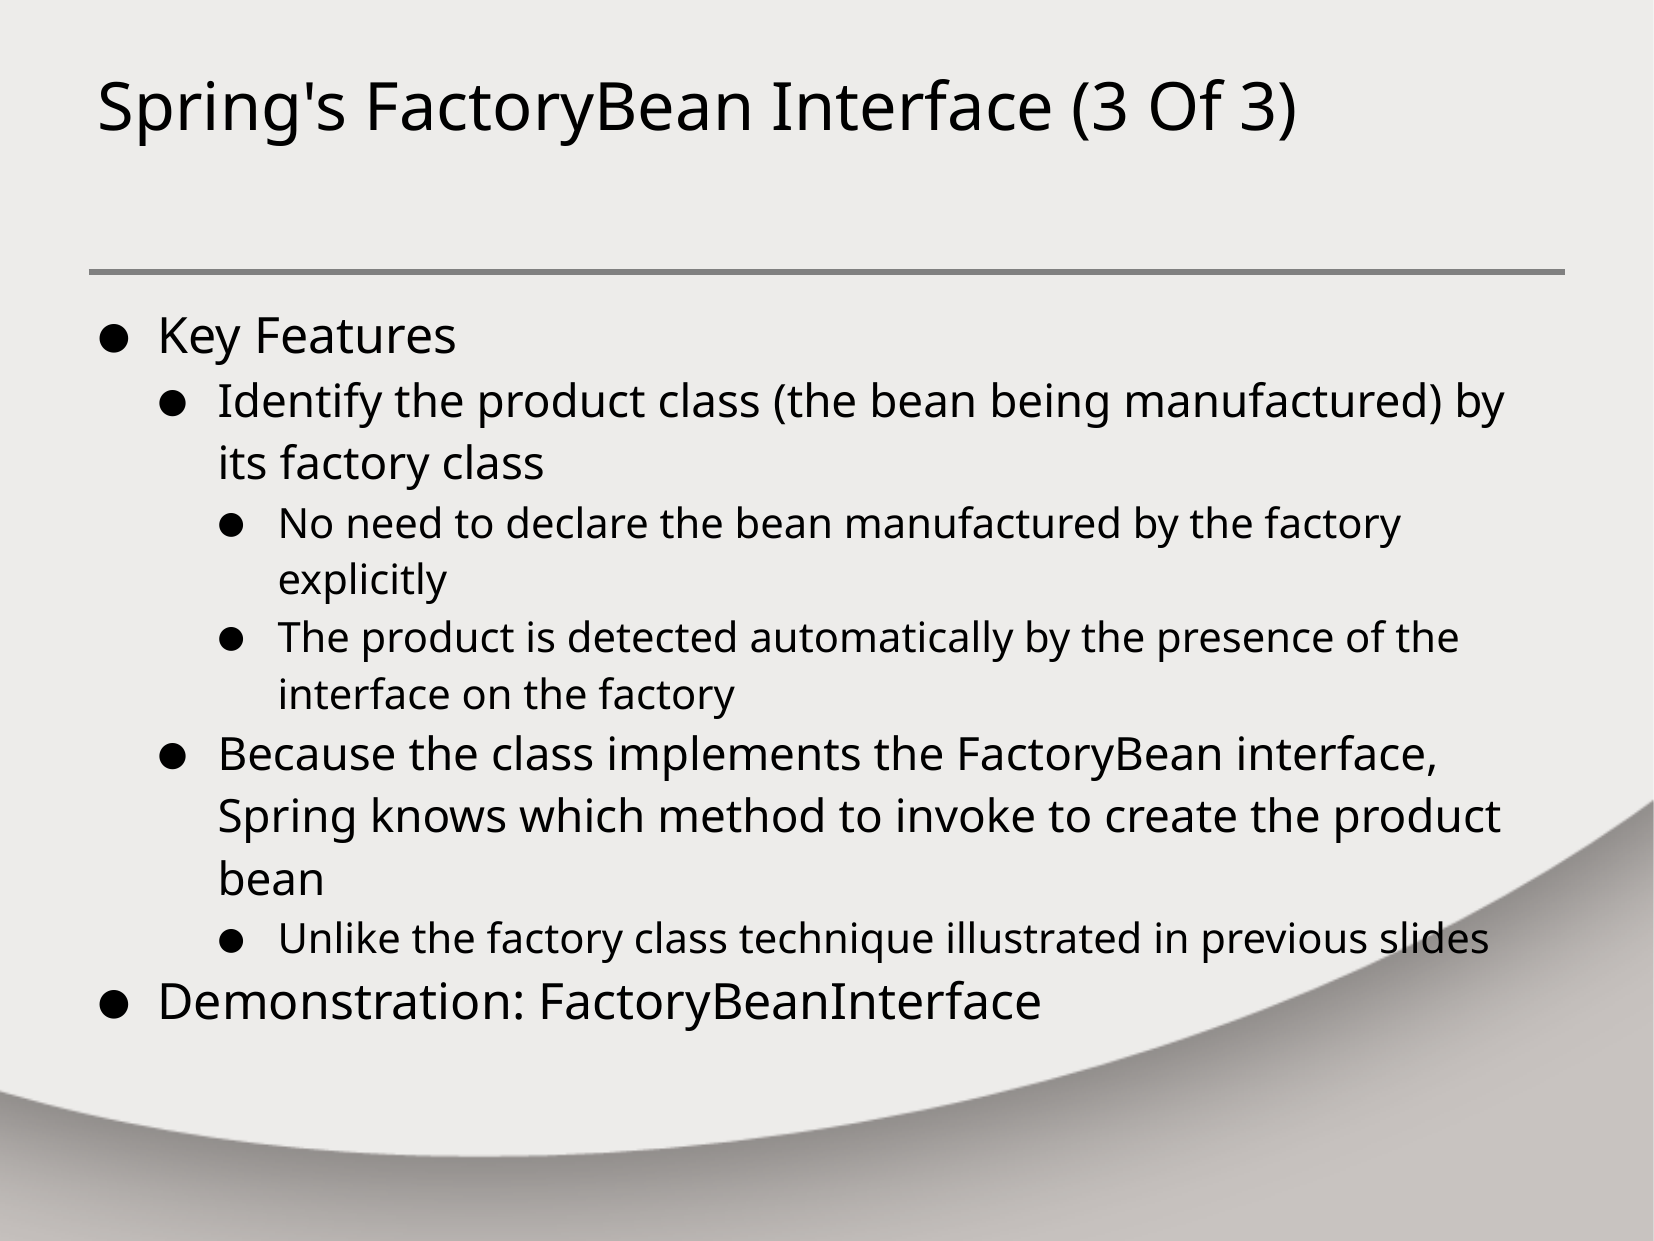

# Spring's FactoryBean Interface (3 Of 3)
Key Features
Identify the product class (the bean being manufactured) by its factory class
No need to declare the bean manufactured by the factory explicitly
The product is detected automatically by the presence of the interface on the factory
Because the class implements the FactoryBean interface, Spring knows which method to invoke to create the product bean
Unlike the factory class technique illustrated in previous slides
Demonstration: FactoryBeanInterface